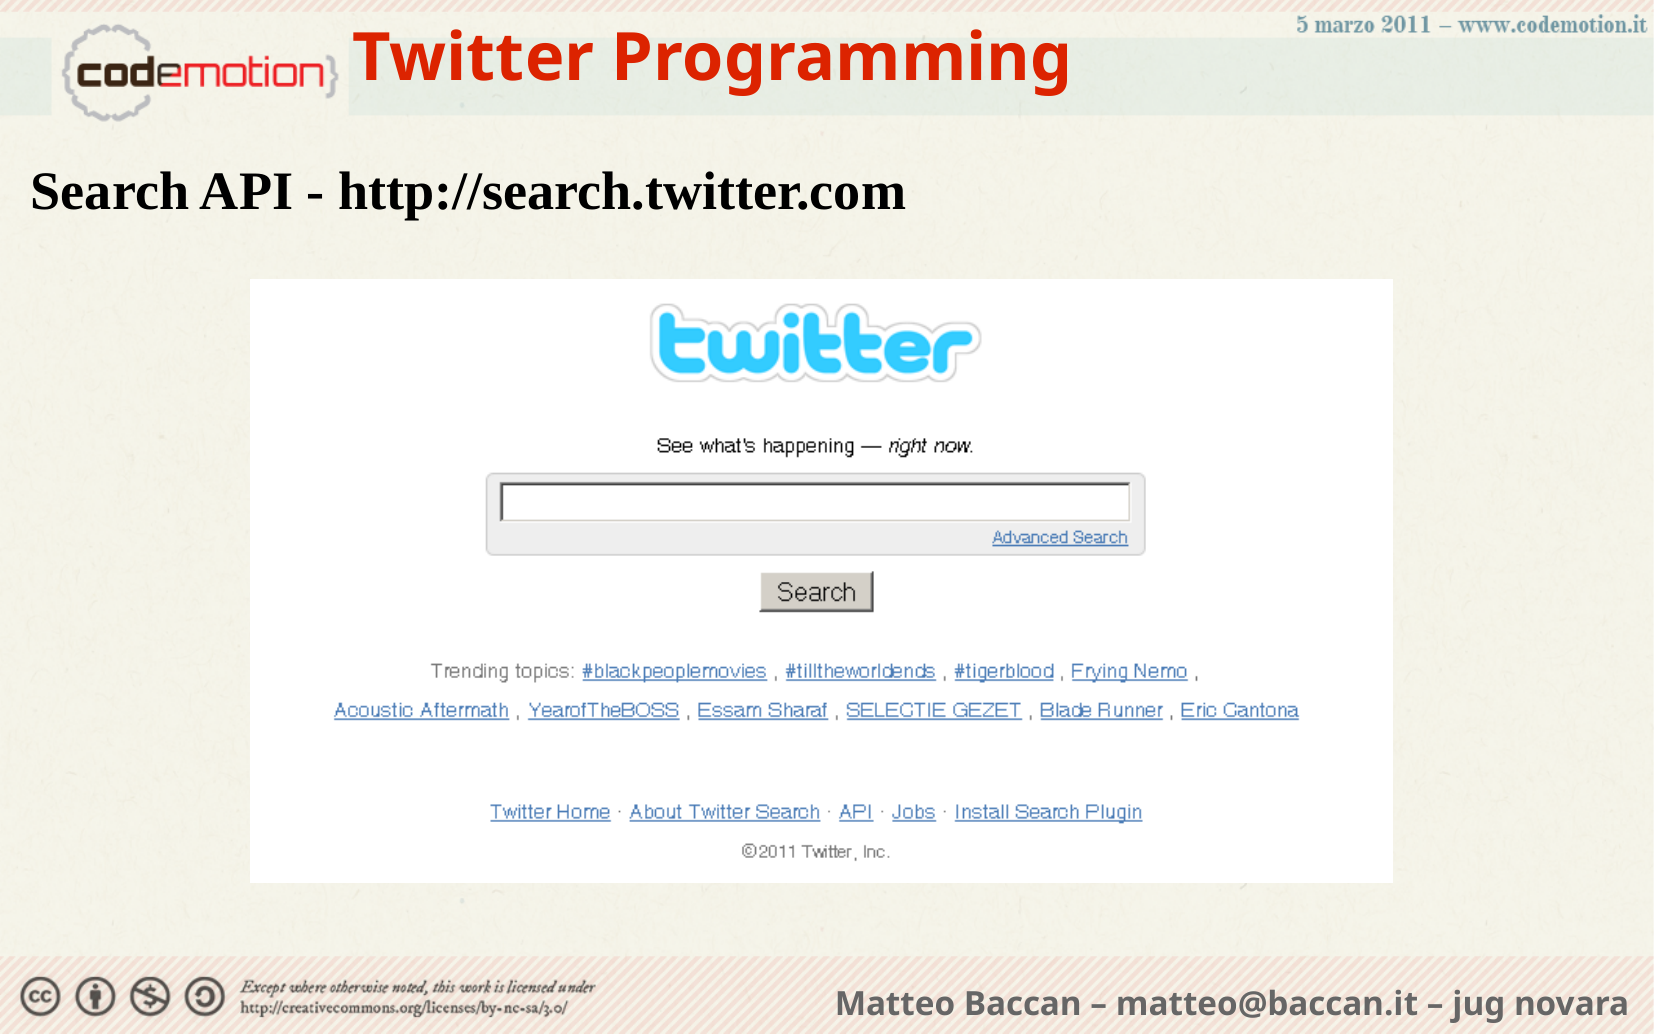

# Twitter Programming
Search API - http://search.twitter.com
44
Twitter Programming - Matteo Baccan - matteo@baccan.it